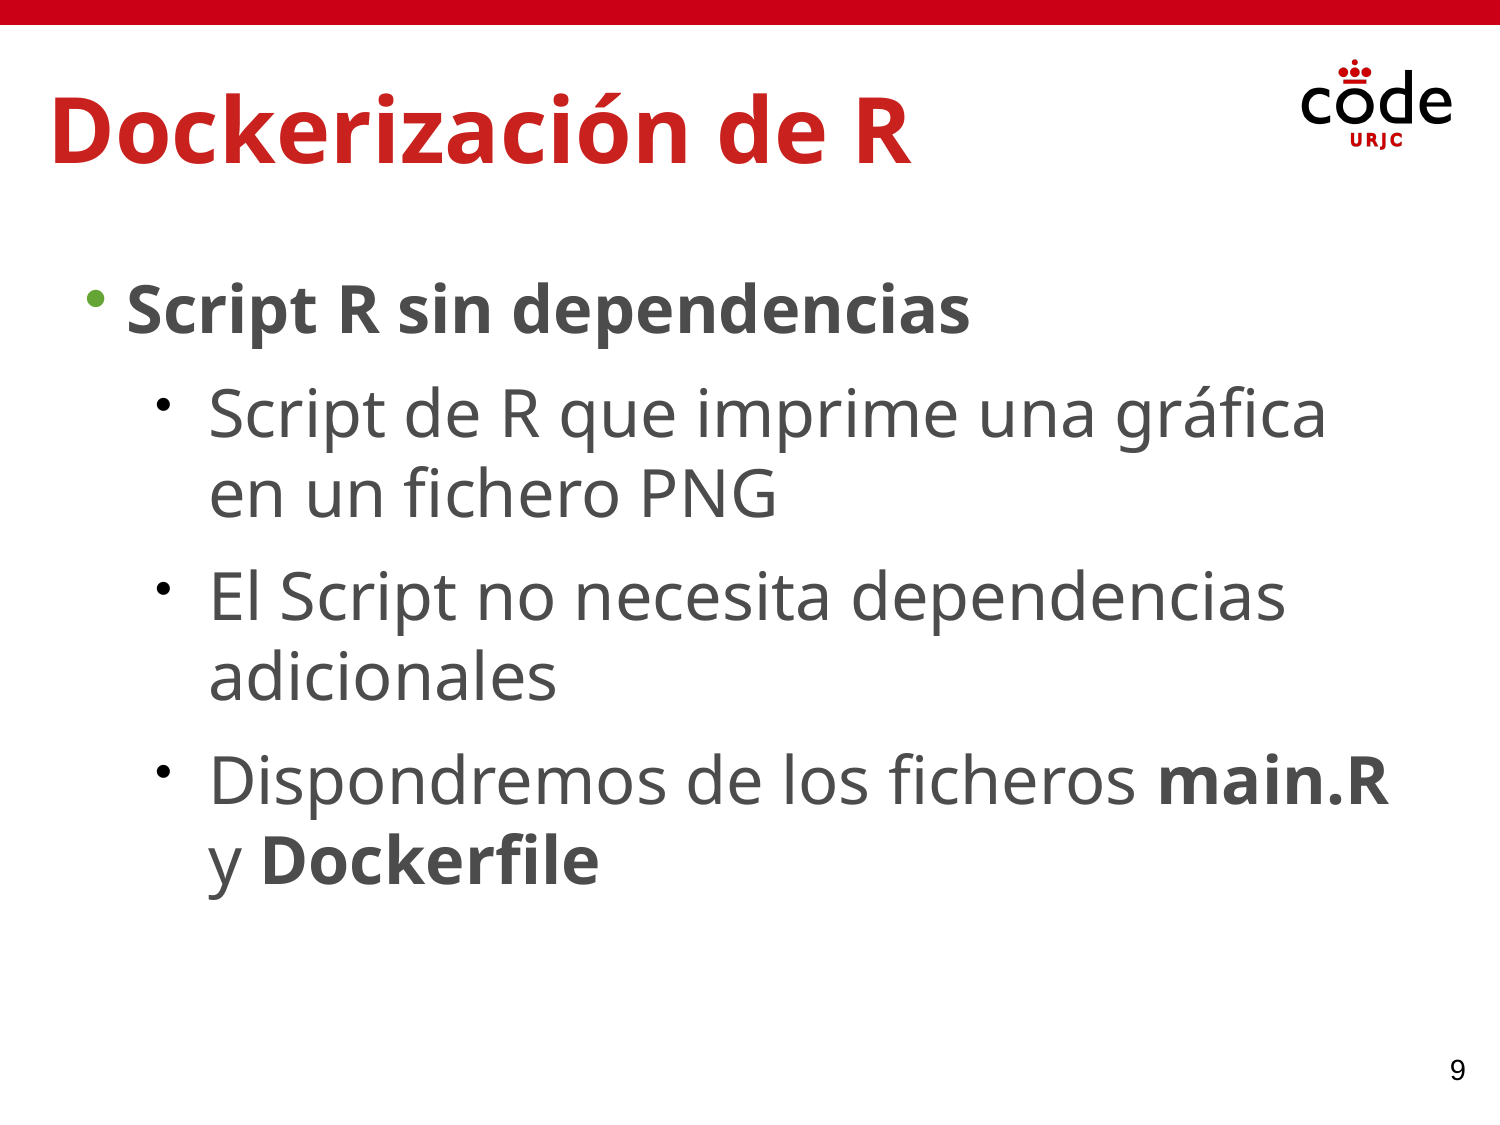

# Dockerización de R
Script R sin dependencias
Script de R que imprime una gráfica en un fichero PNG
El Script no necesita dependencias adicionales
Dispondremos de los ficheros main.R y Dockerfile